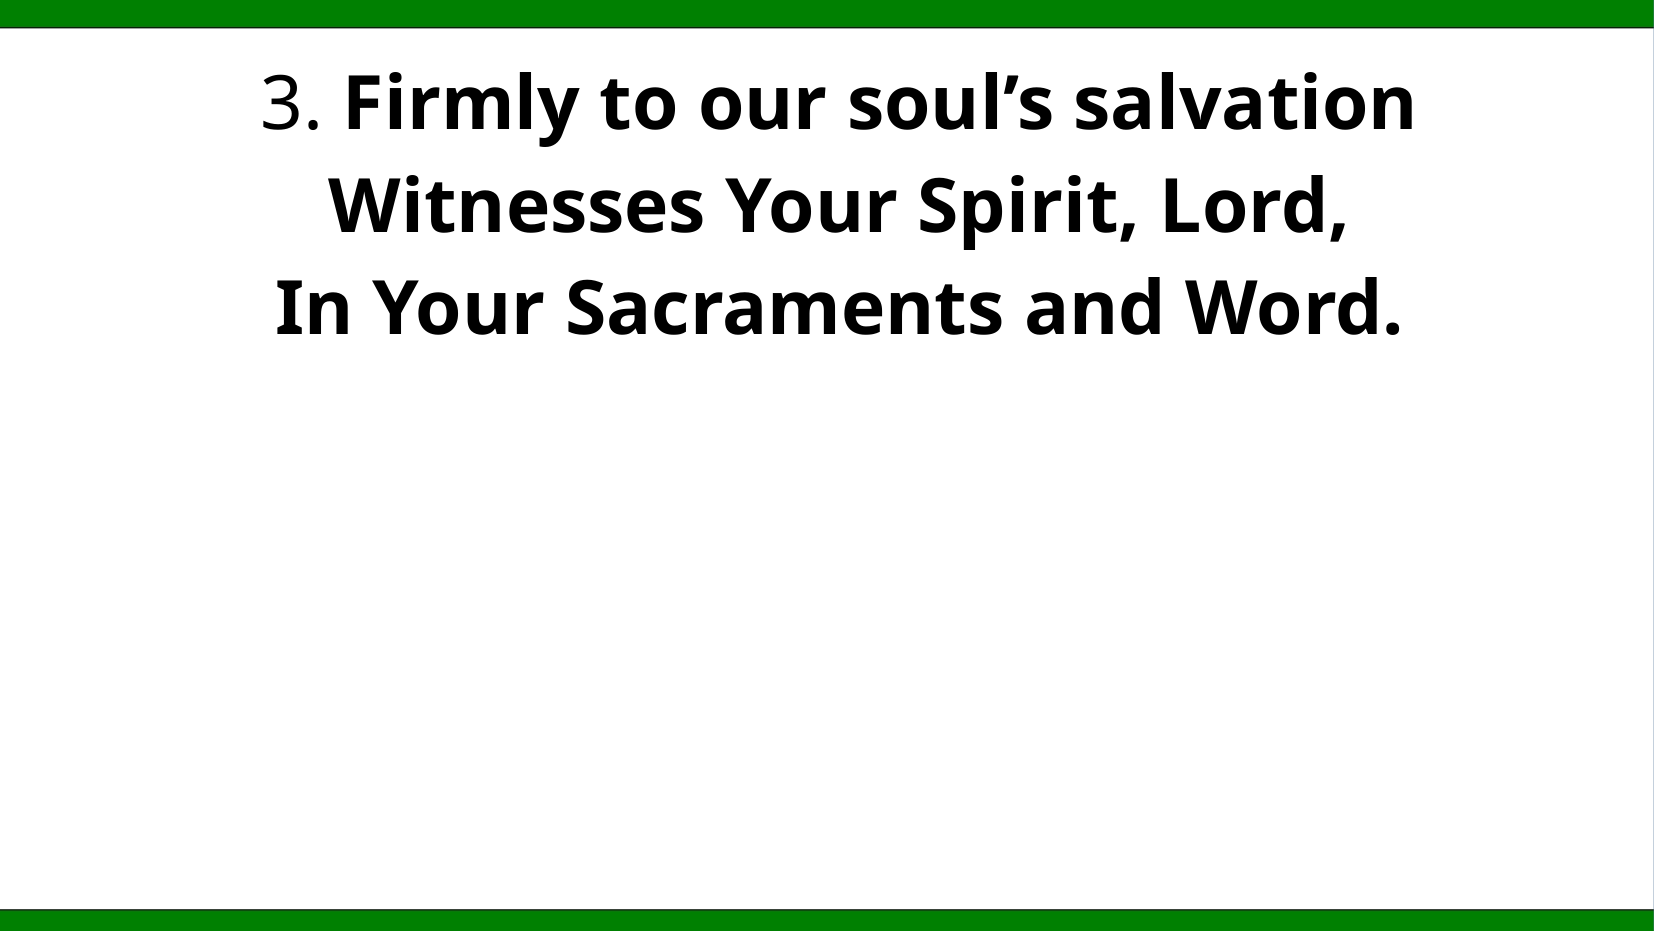

3. Firmly to our soul’s salvation
Witnesses Your Spirit, Lord,
In Your Sacraments and Word.